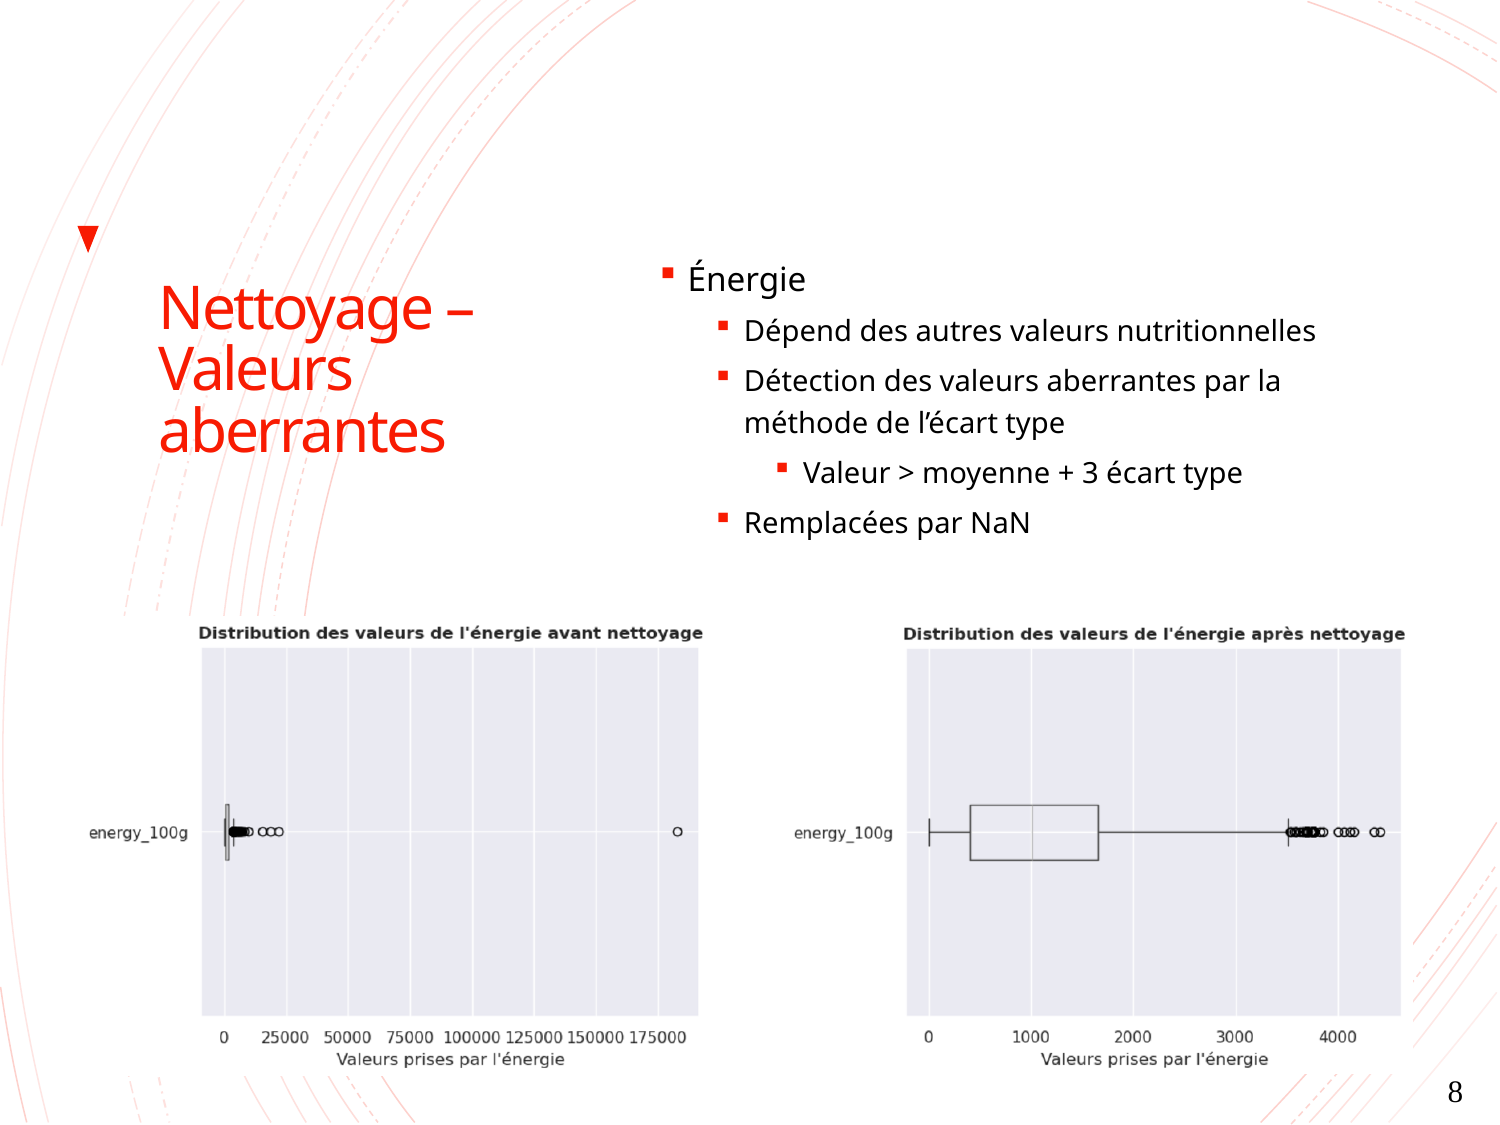

# Nettoyage – Valeurs aberrantes
Énergie
Dépend des autres valeurs nutritionnelles
Détection des valeurs aberrantes par la méthode de l’écart type
Valeur > moyenne + 3 écart type
Remplacées par NaN